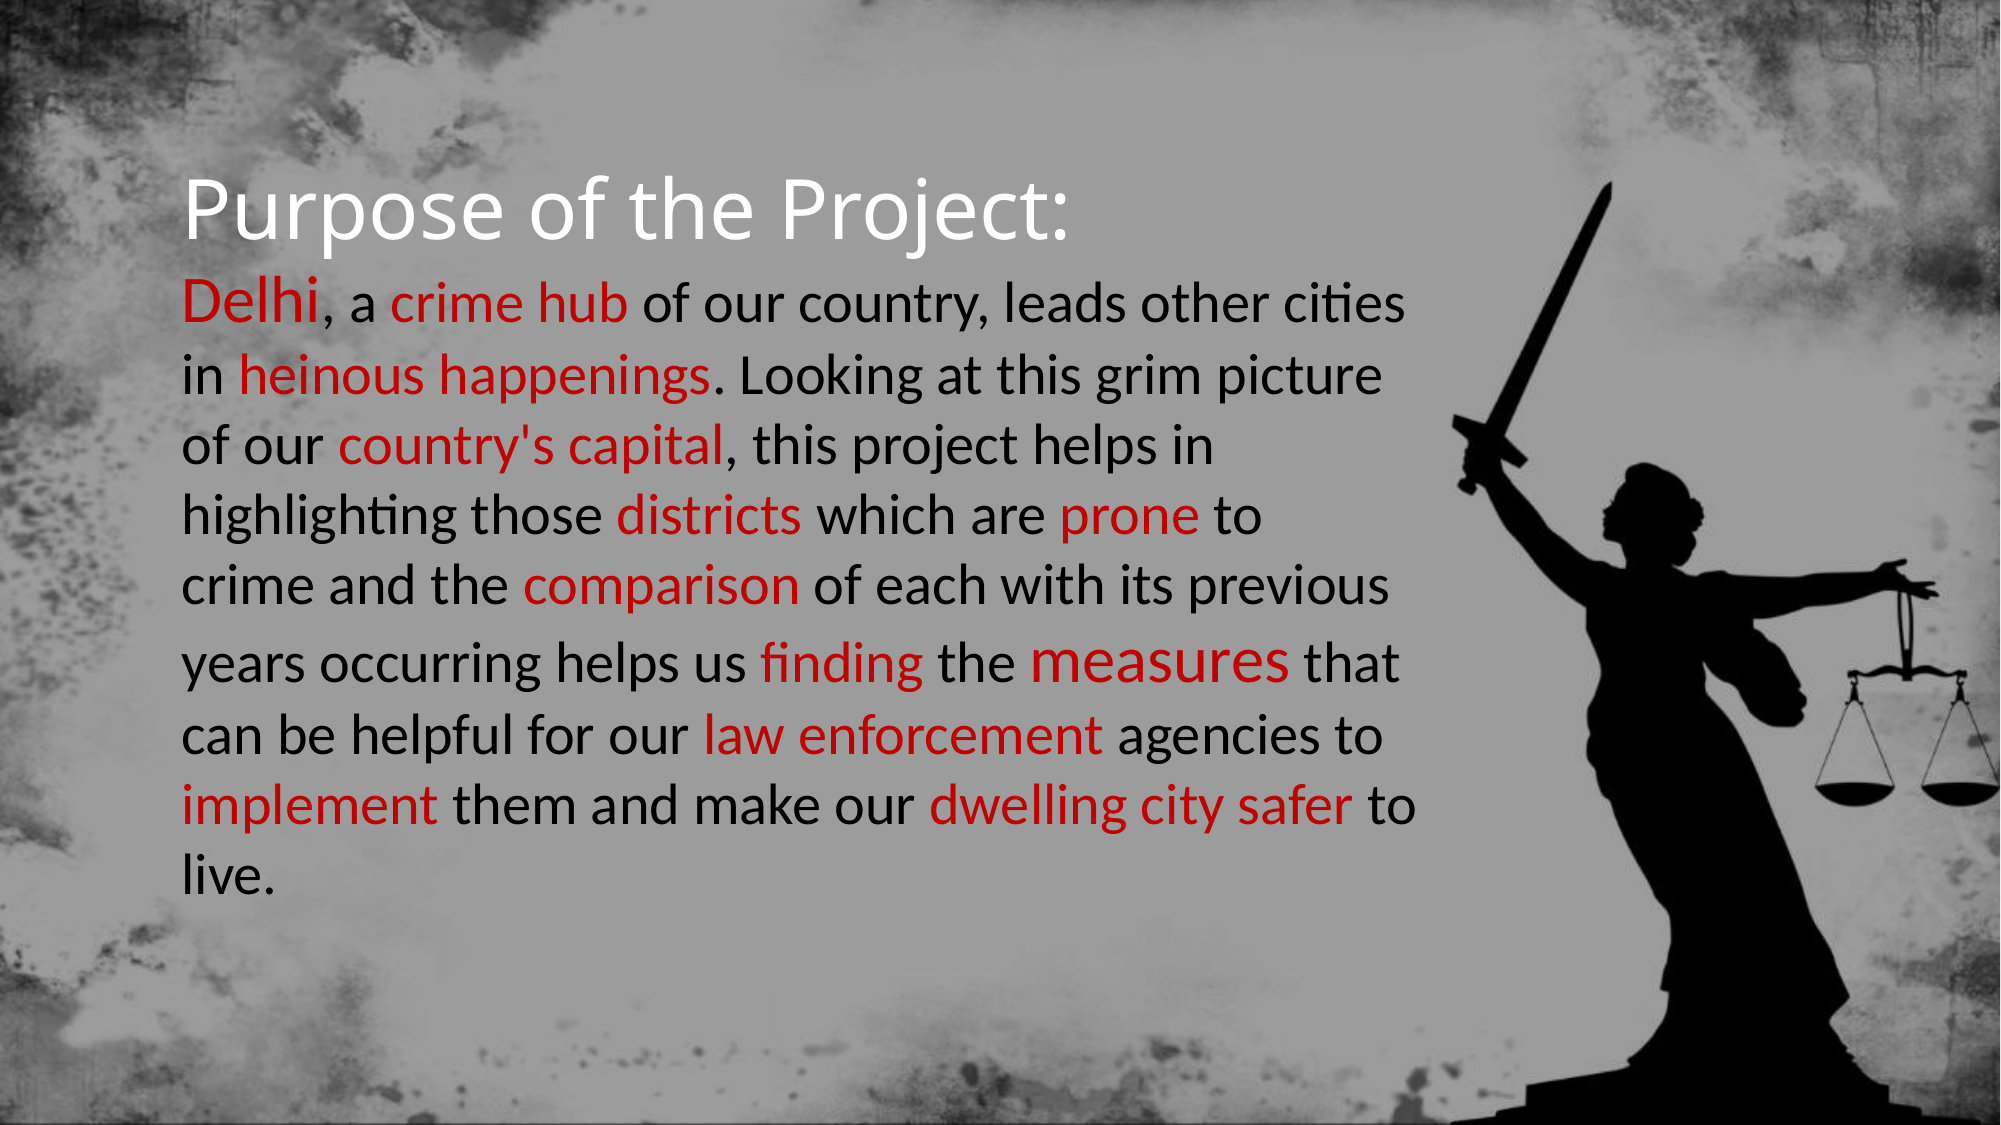

Purpose of the Project:
Delhi, a crime hub of our country, leads other cities in heinous happenings. Looking at this grim picture of our country's capital, this project helps in highlighting those districts which are prone to crime and the comparison of each with its previous years occurring helps us finding the measures that can be helpful for our law enforcement agencies to implement them and make our dwelling city safer to live.